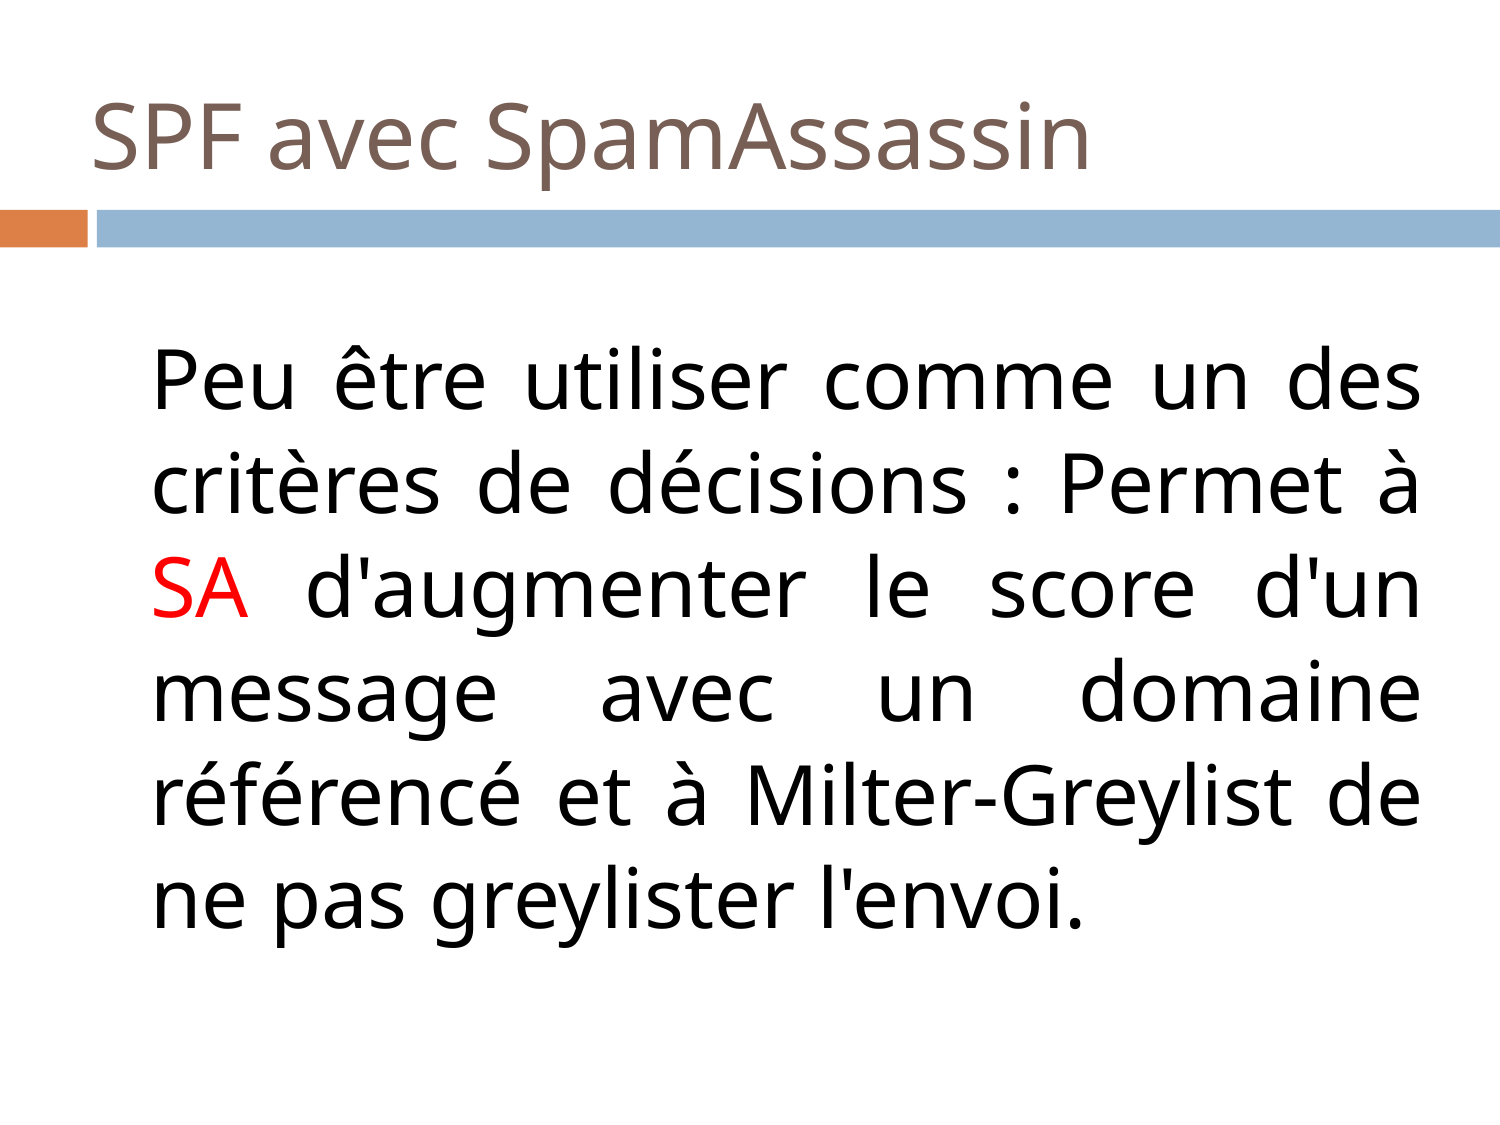

# SPF avec SpamAssassin
Peu être utiliser comme un des critères de décisions : Permet à SA d'augmenter le score d'un message avec un domaine référencé et à Milter-Greylist de ne pas greylister l'envoi.